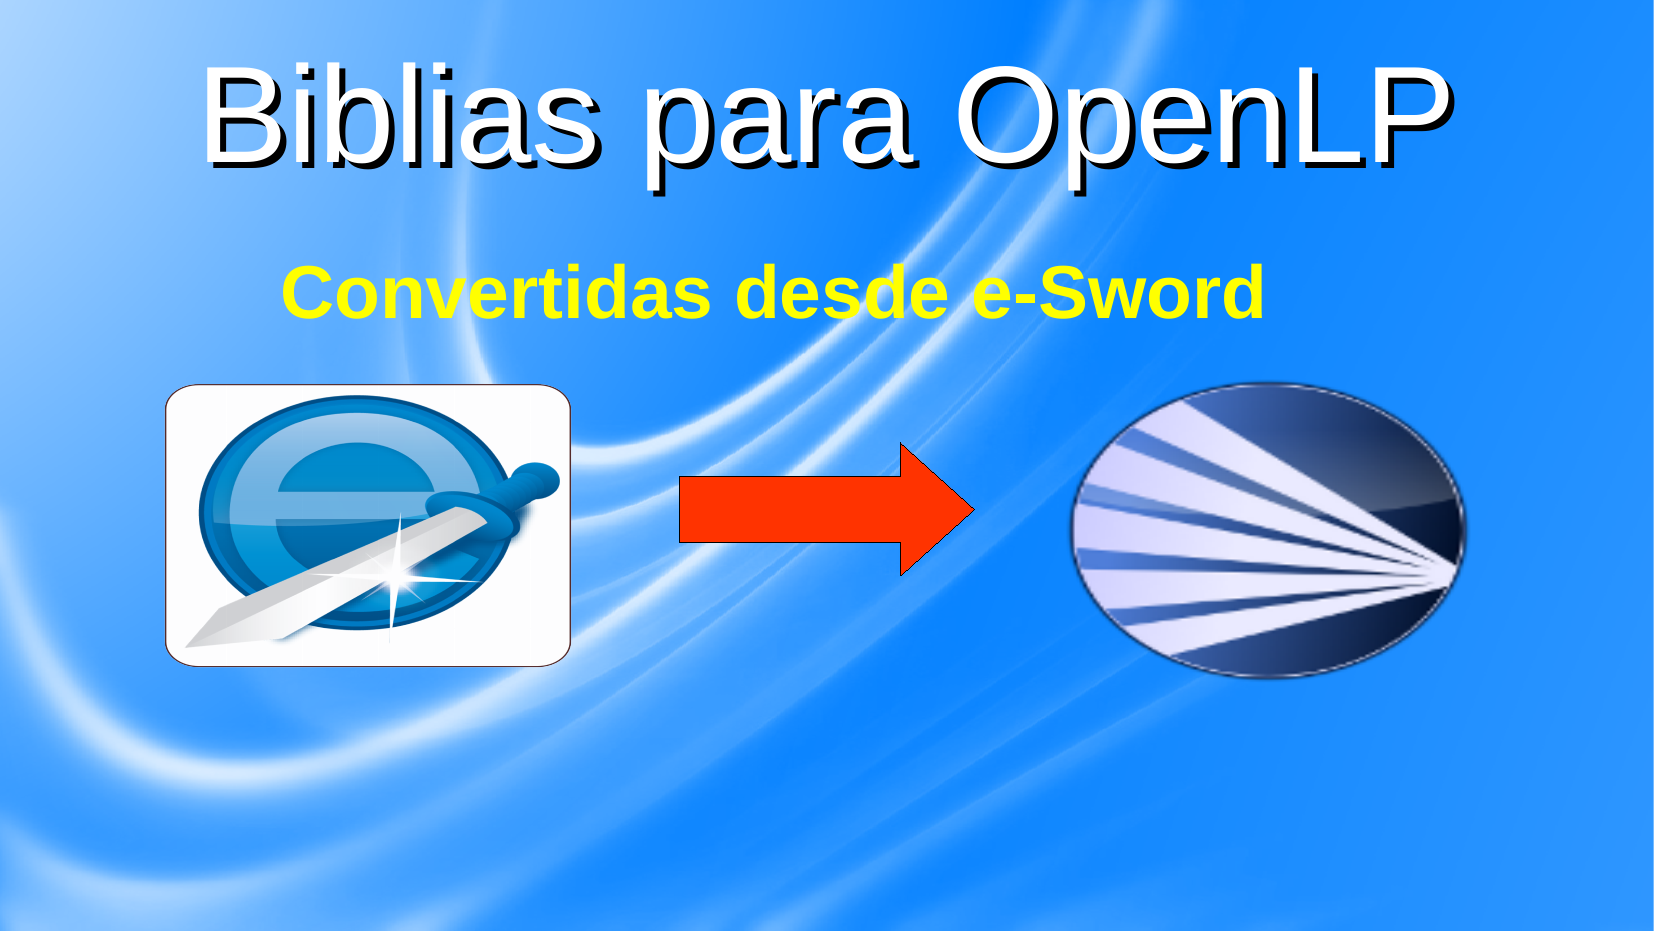

# Biblias para OpenLP
Convertidas desde e-Sword